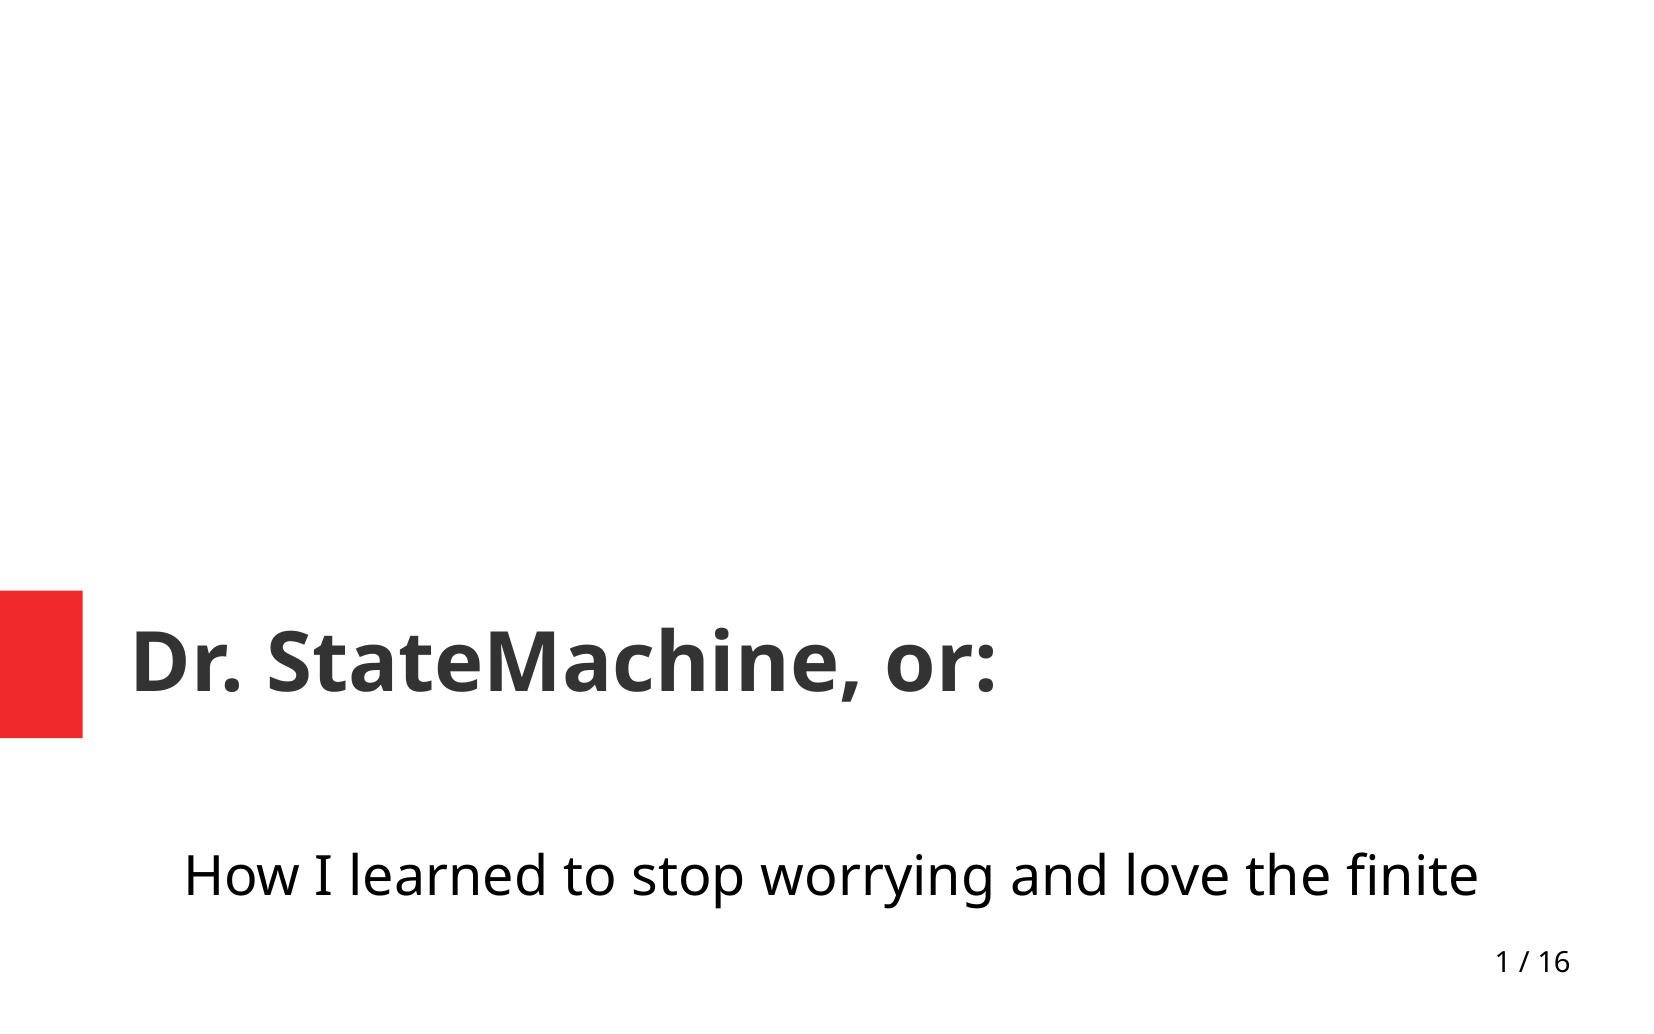

# Dr. StateMachine, or:
How I learned to stop worrying and love the finite
1